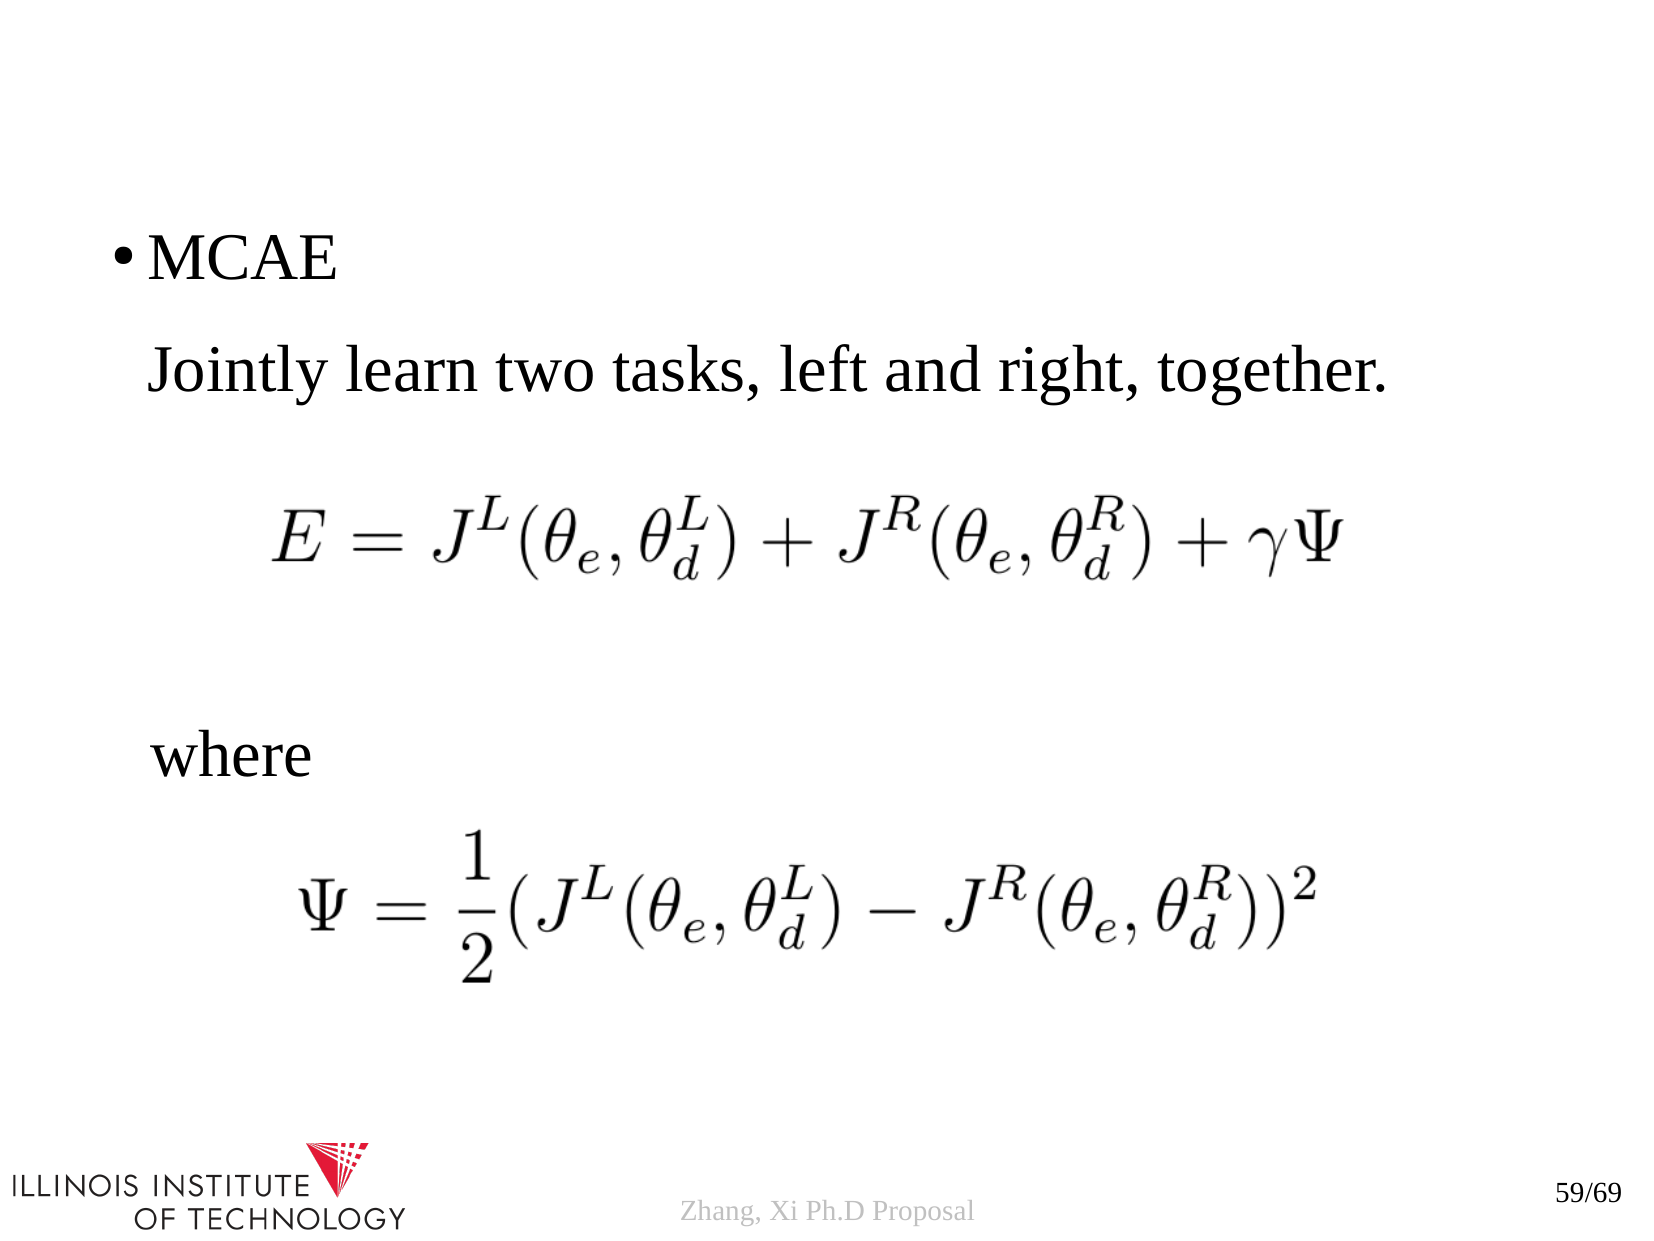

MCAE
Jointly learn two tasks, left and right, together.
where
59
Zhang, Xi Ph.D Proposal